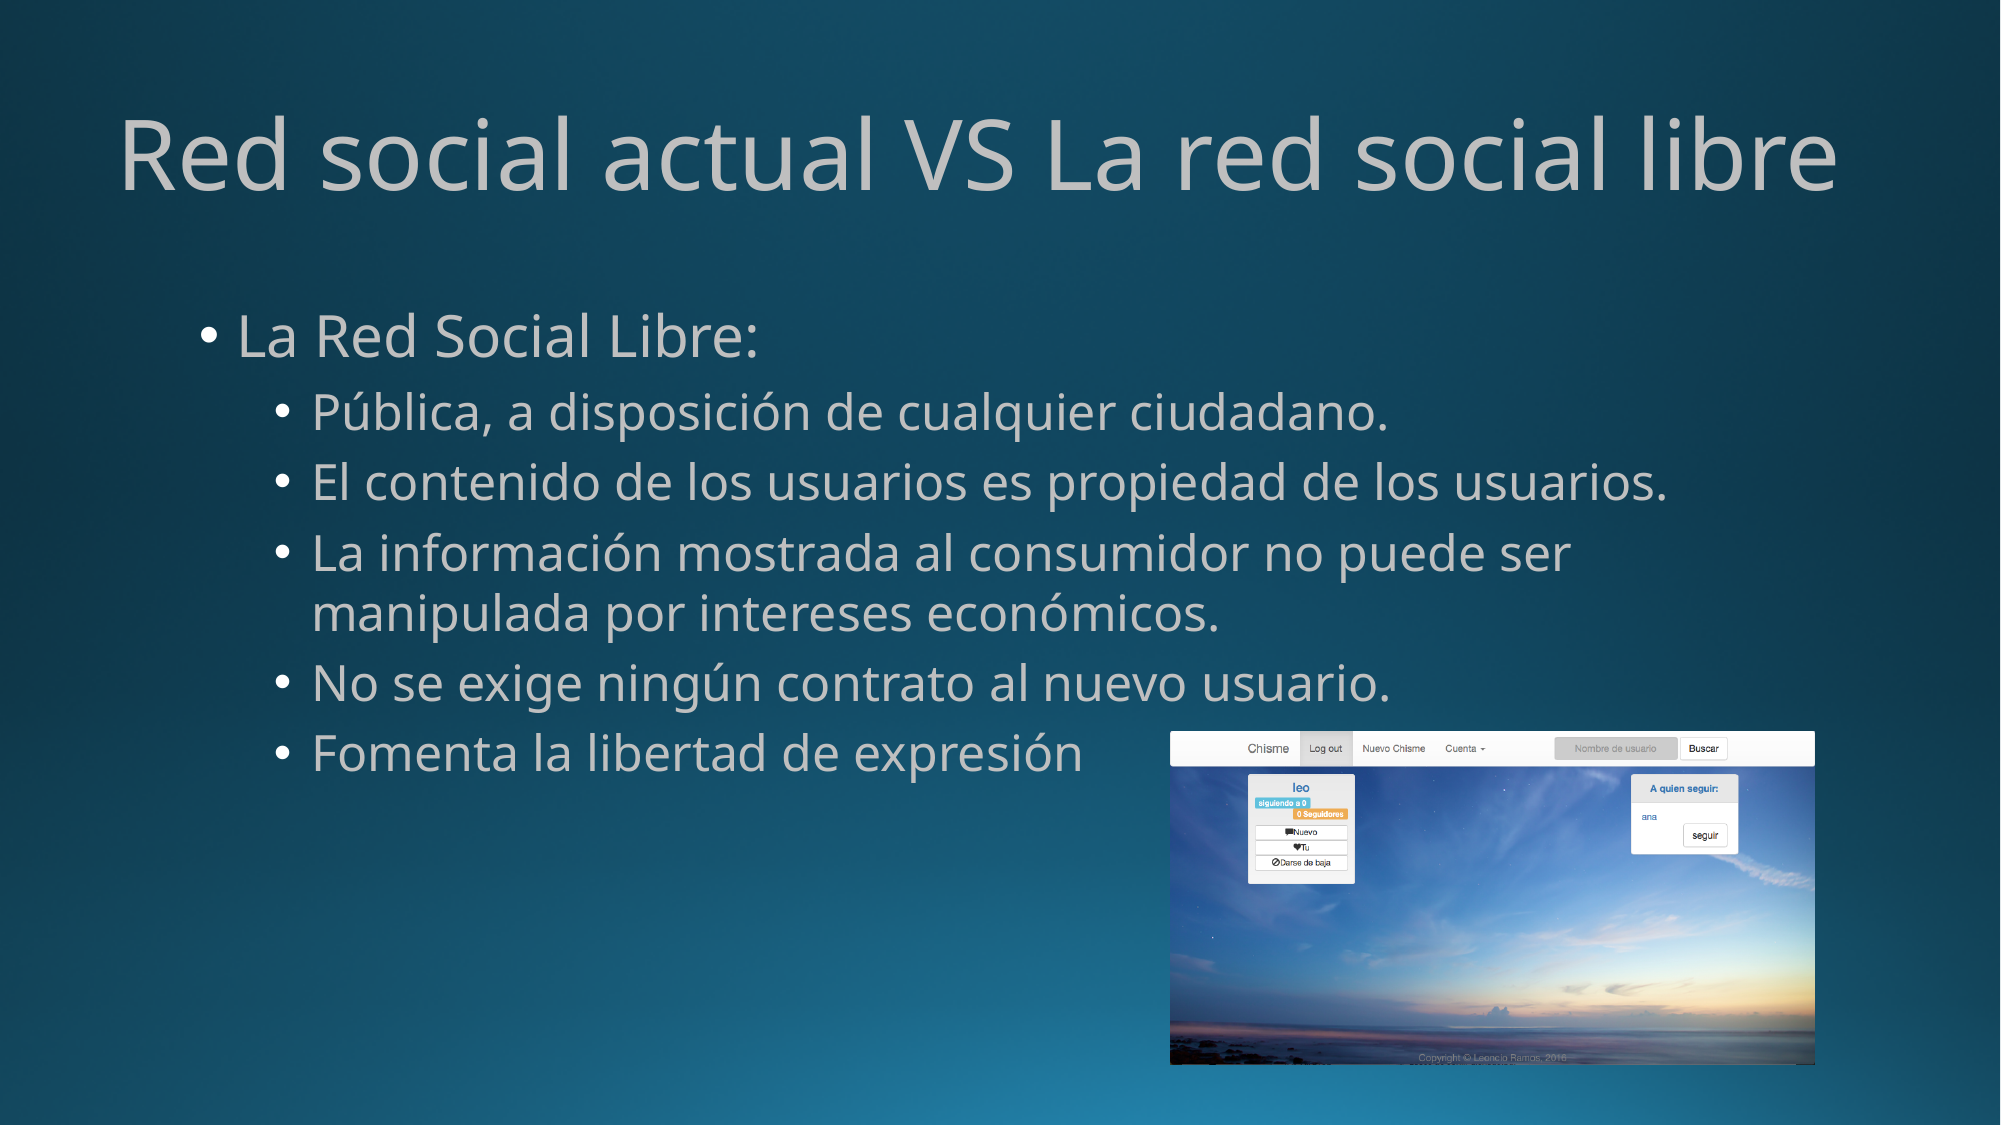

# Red social actual VS La red social libre
La Red Social Libre:
Pública, a disposición de cualquier ciudadano.
El contenido de los usuarios es propiedad de los usuarios.
La información mostrada al consumidor no puede ser manipulada por intereses económicos.
No se exige ningún contrato al nuevo usuario.
Fomenta la libertad de expresión